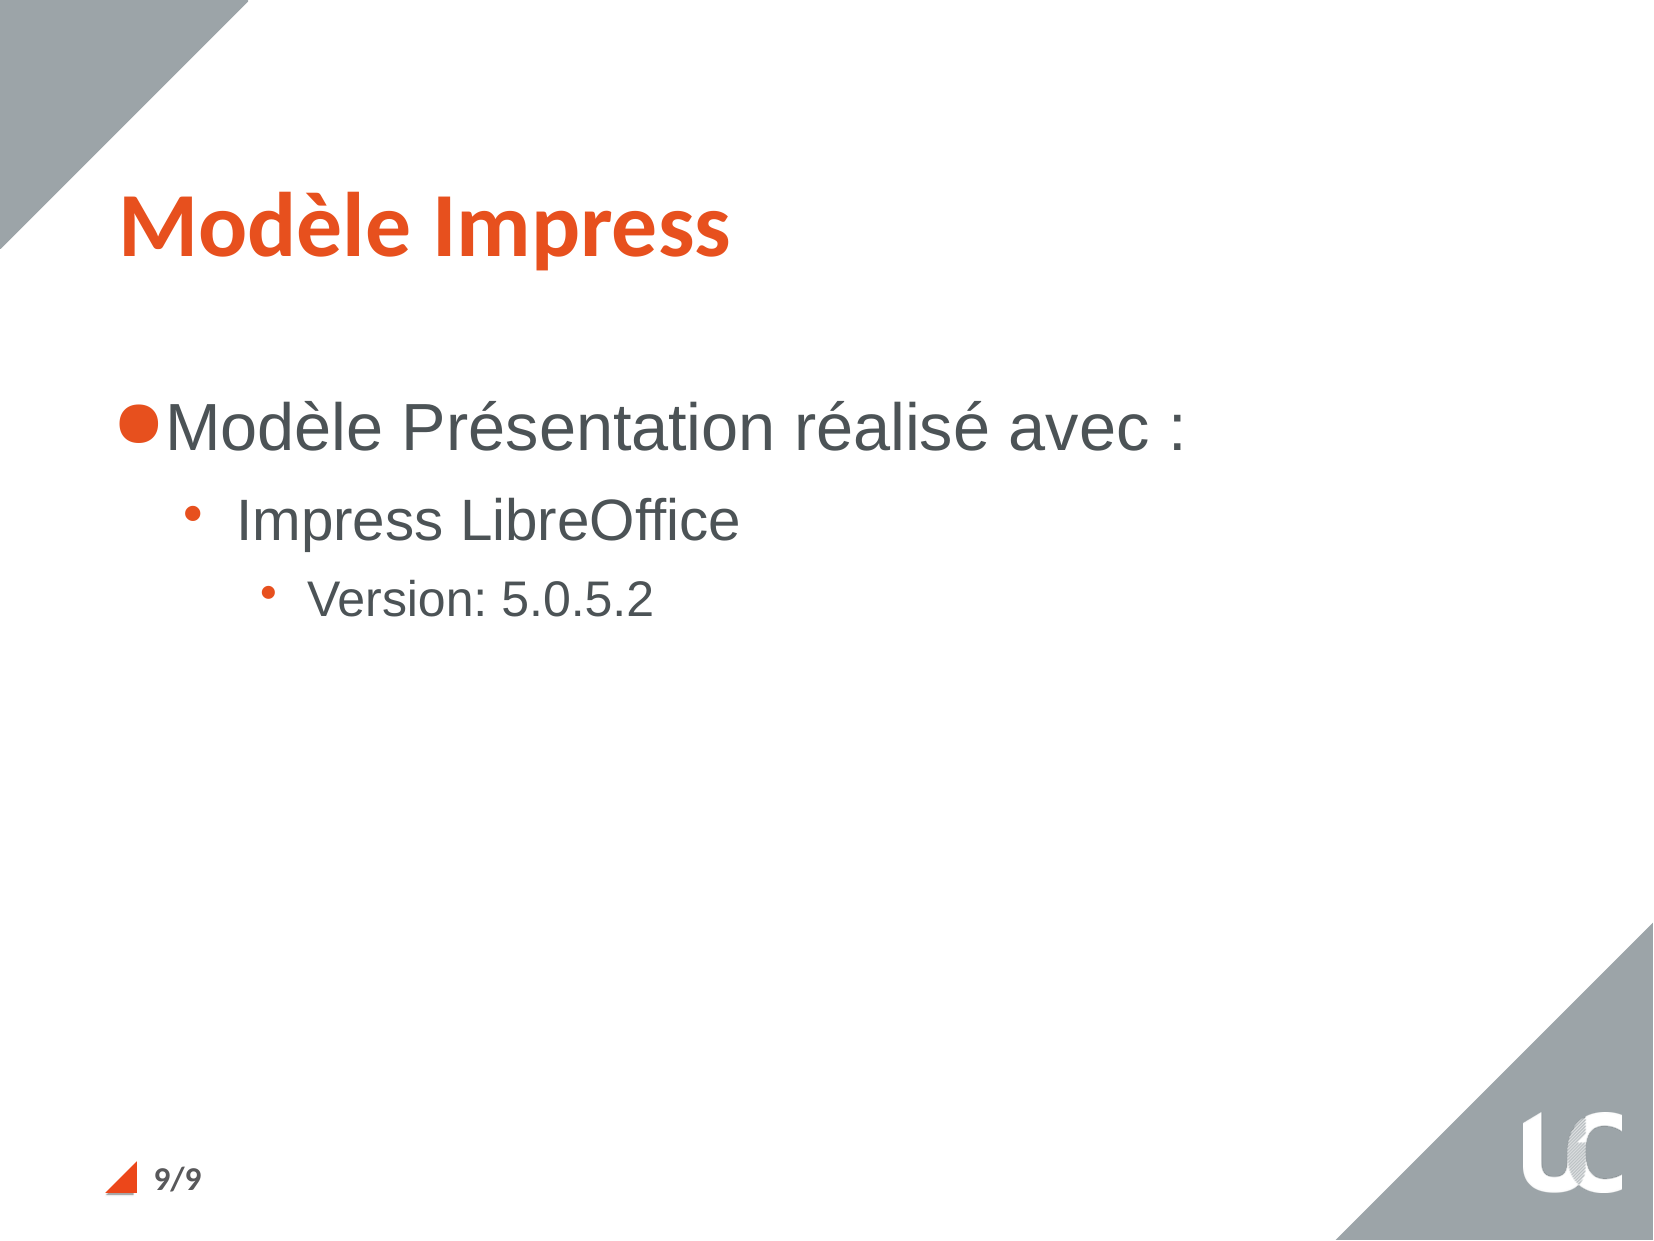

# Modèle Impress
Modèle Présentation réalisé avec :
Impress LibreOffice
Version: 5.0.5.2
9